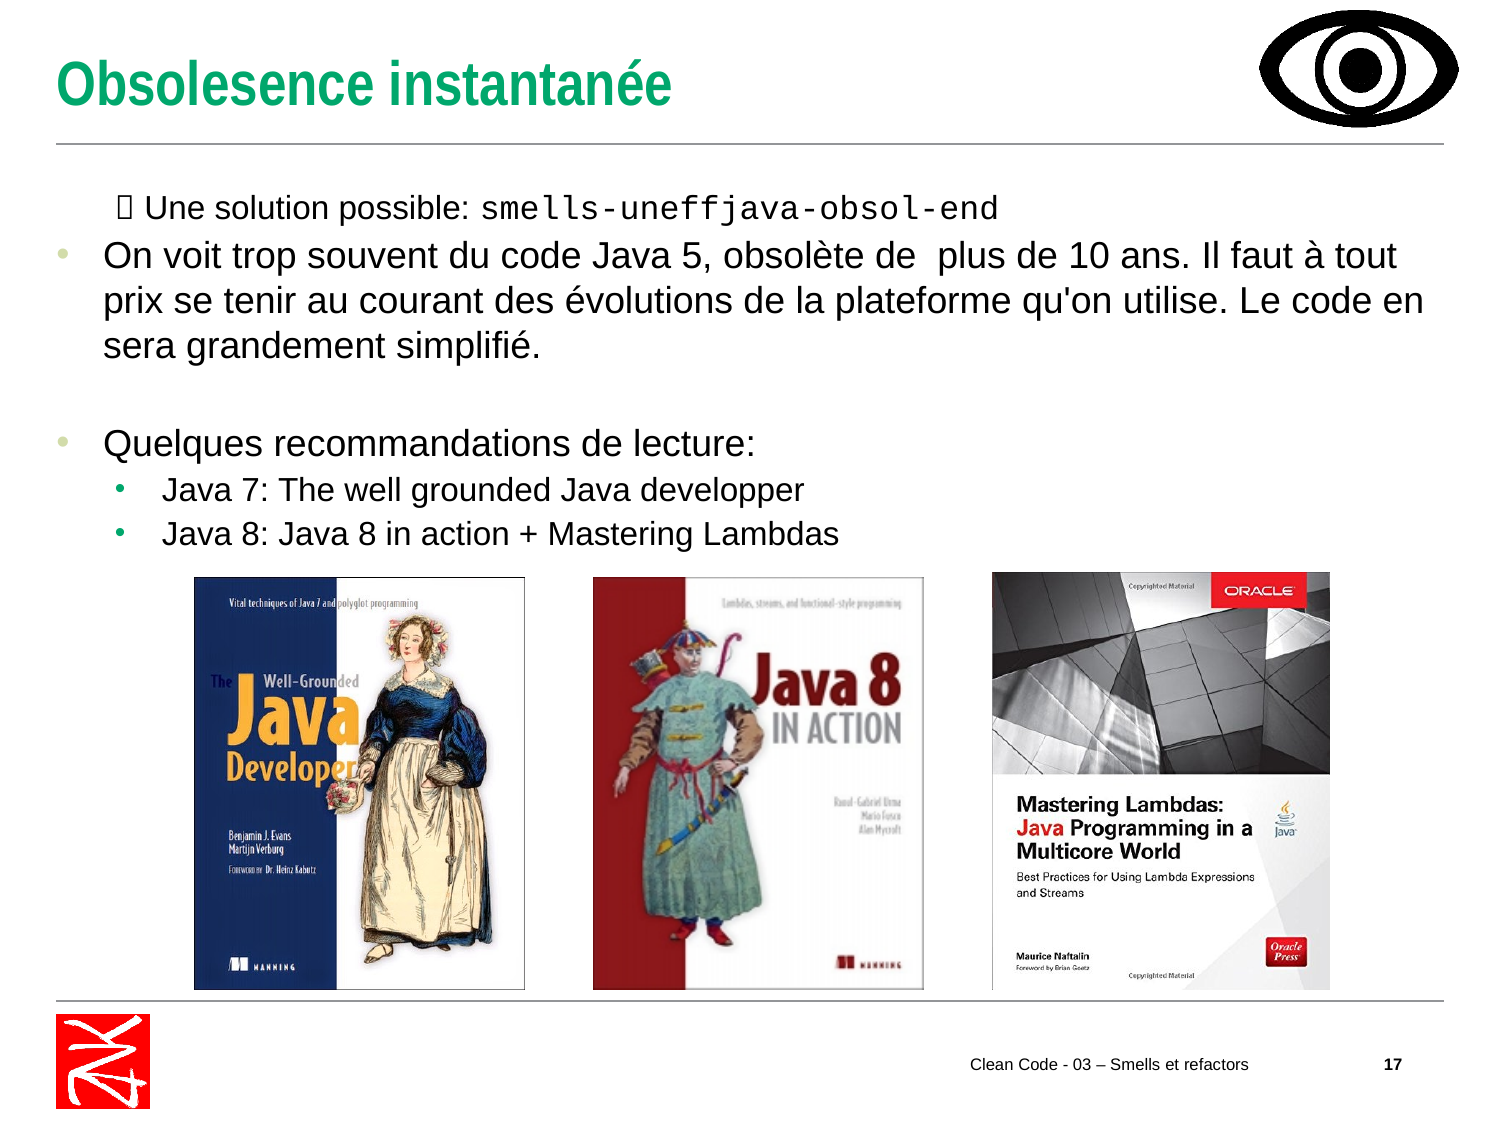

# Obsolesence instantanée
 Une solution possible: smells-uneffjava-obsol-end
On voit trop souvent du code Java 5, obsolète de plus de 10 ans. Il faut à tout prix se tenir au courant des évolutions de la plateforme qu'on utilise. Le code en sera grandement simplifié.
Quelques recommandations de lecture:
Java 7: The well grounded Java developper
Java 8: Java 8 in action + Mastering Lambdas
Clean Code - 03 – Smells et refactors